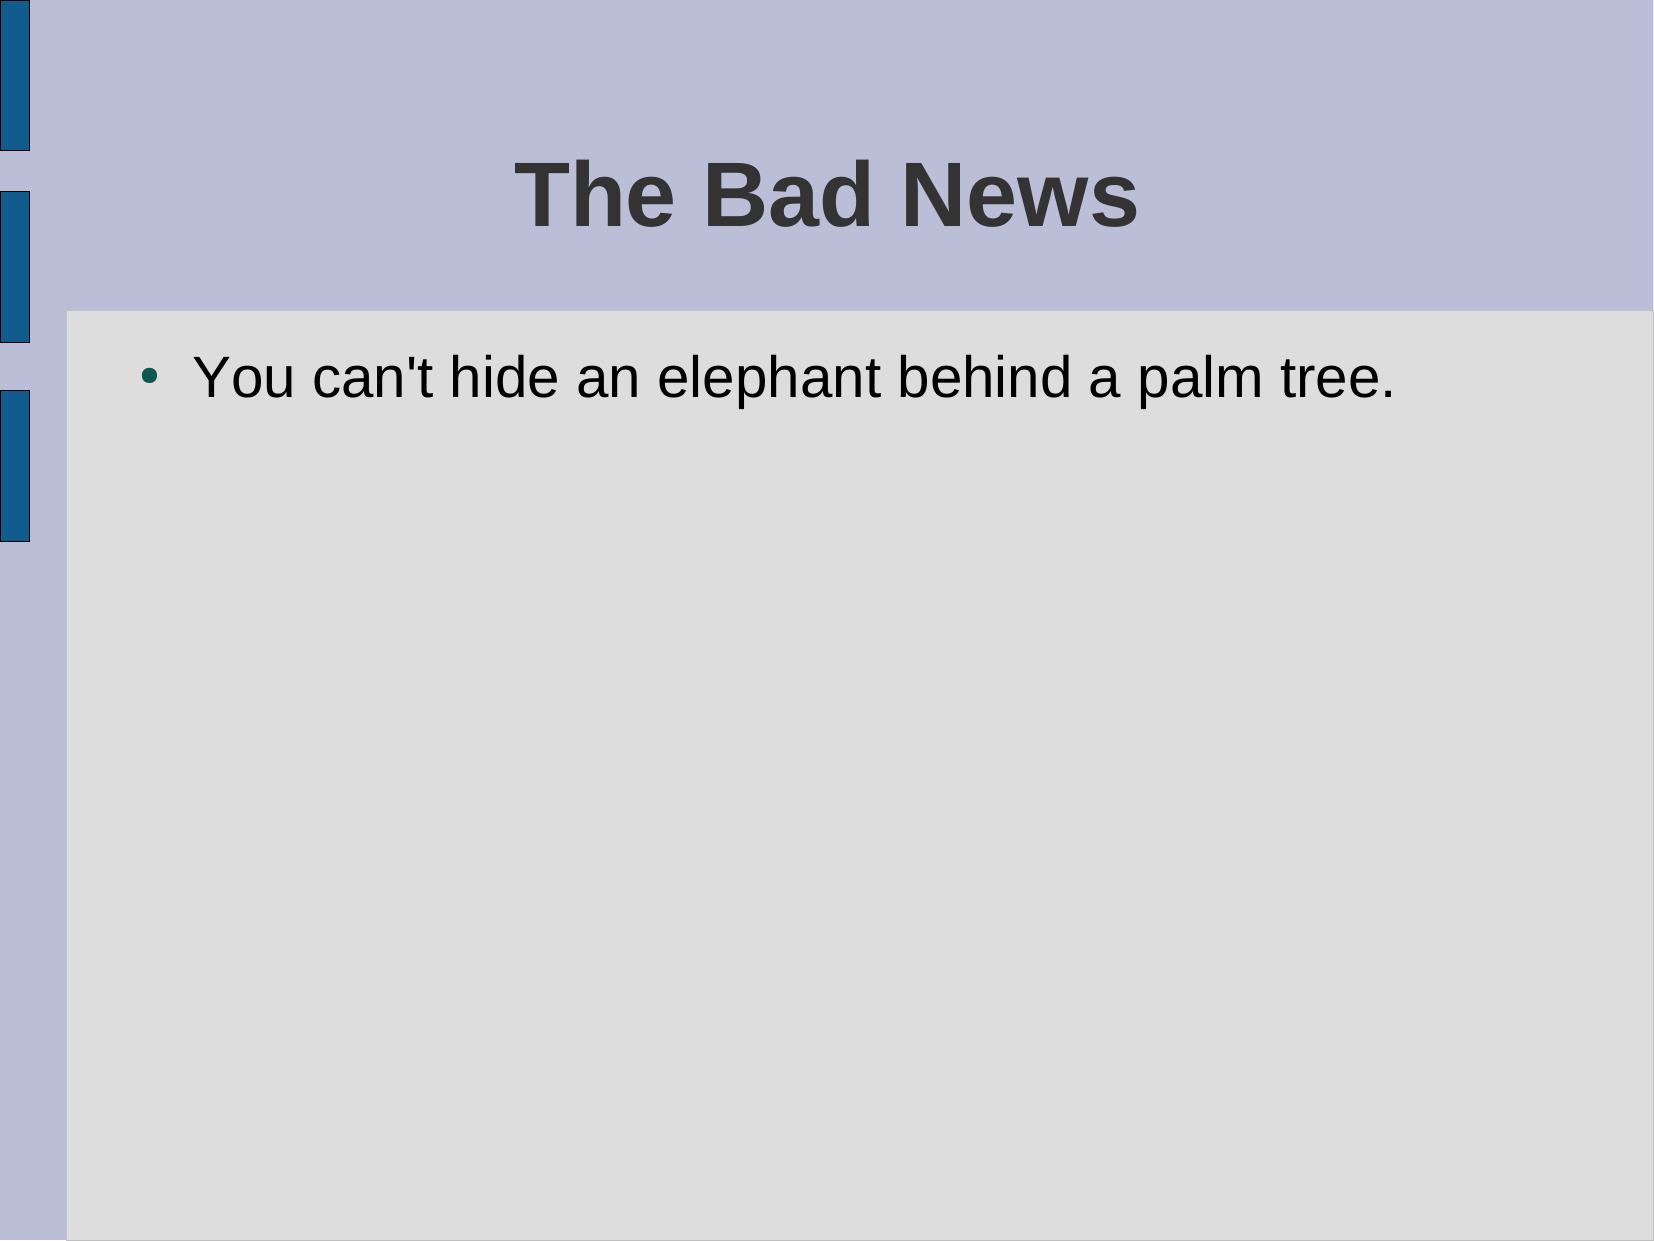

# The Bad News
You can't hide an elephant behind a palm tree.